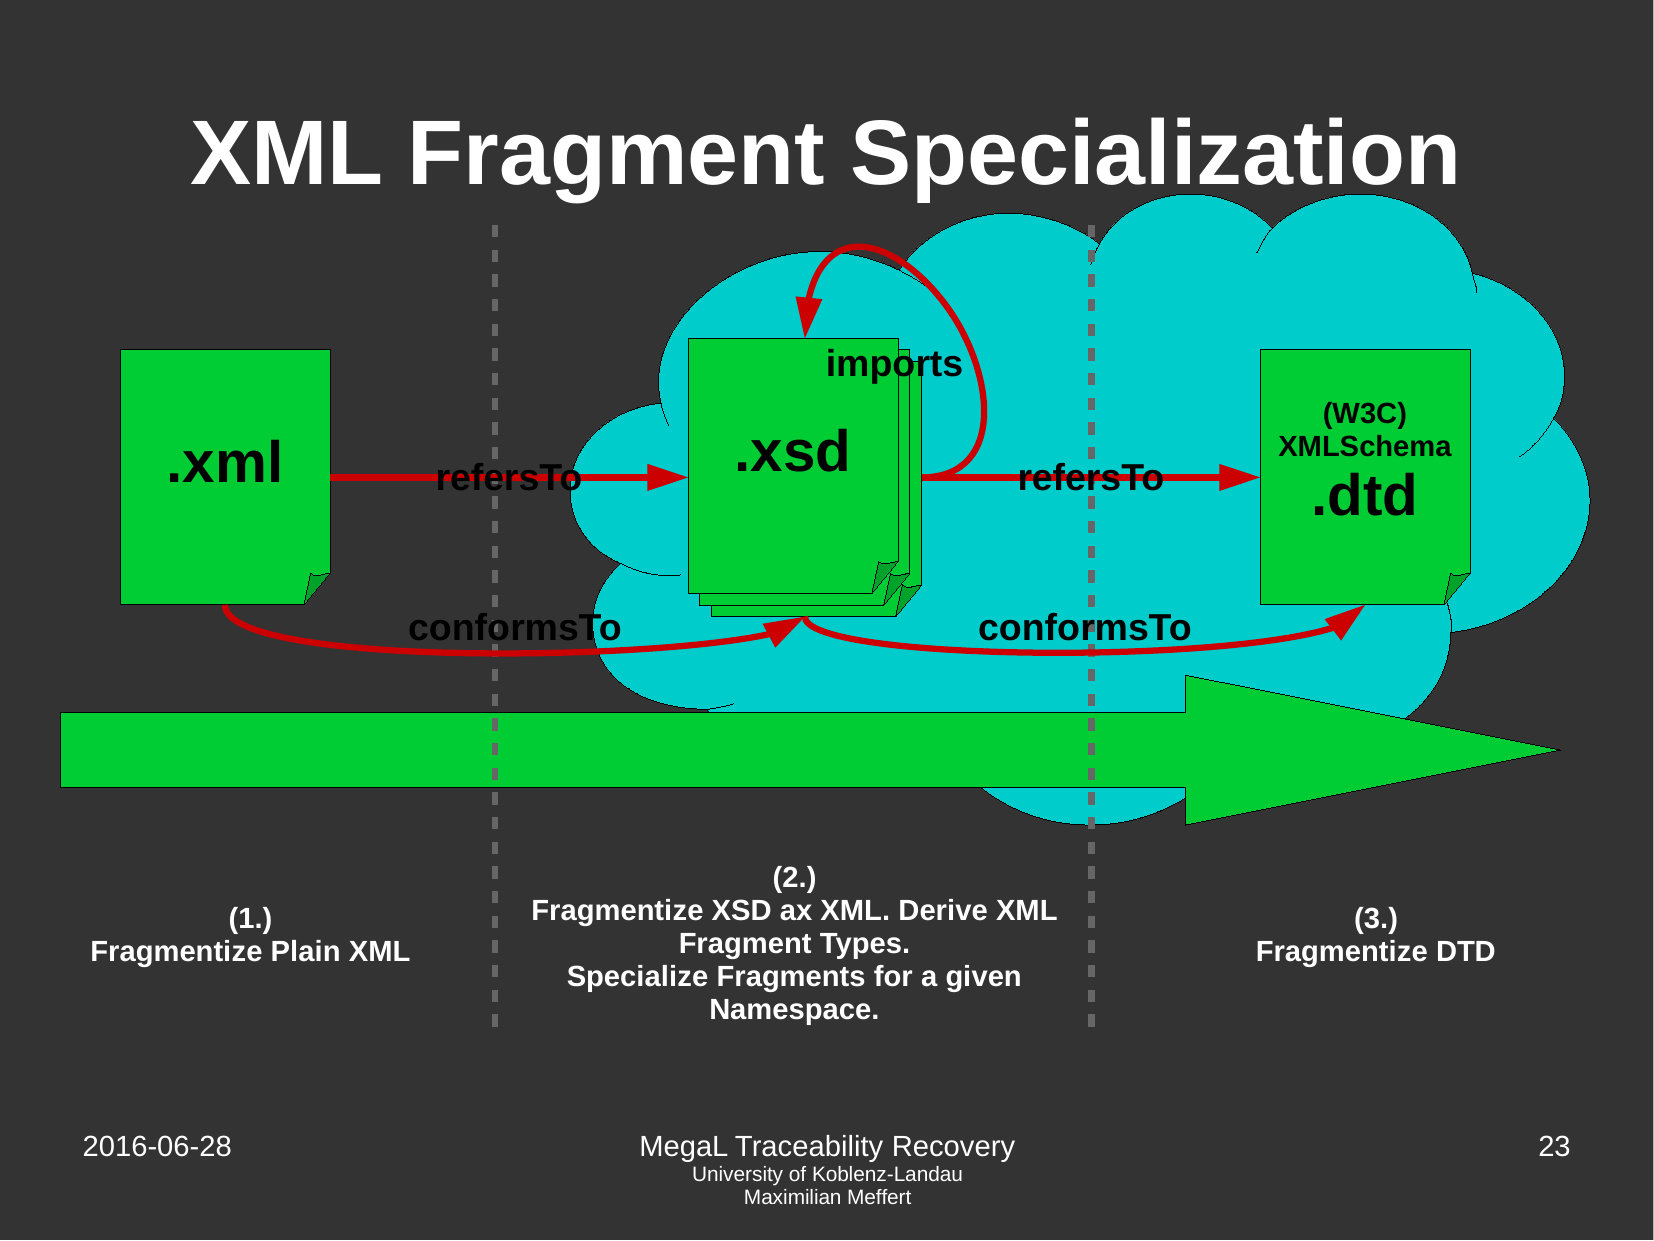

# XML Fragment Specialization
.xsd
.xsd
.xsd
.xml
(W3C)
XMLSchema
.dtd
(2.)
Fragmentize XSD ax XML. Derive XML Fragment Types.
Specialize Fragments for a given Namespace.
(1.)
Fragmentize Plain XML
(3.)
Fragmentize DTD
2016-06-28
MegaL Traceability Recovery
23